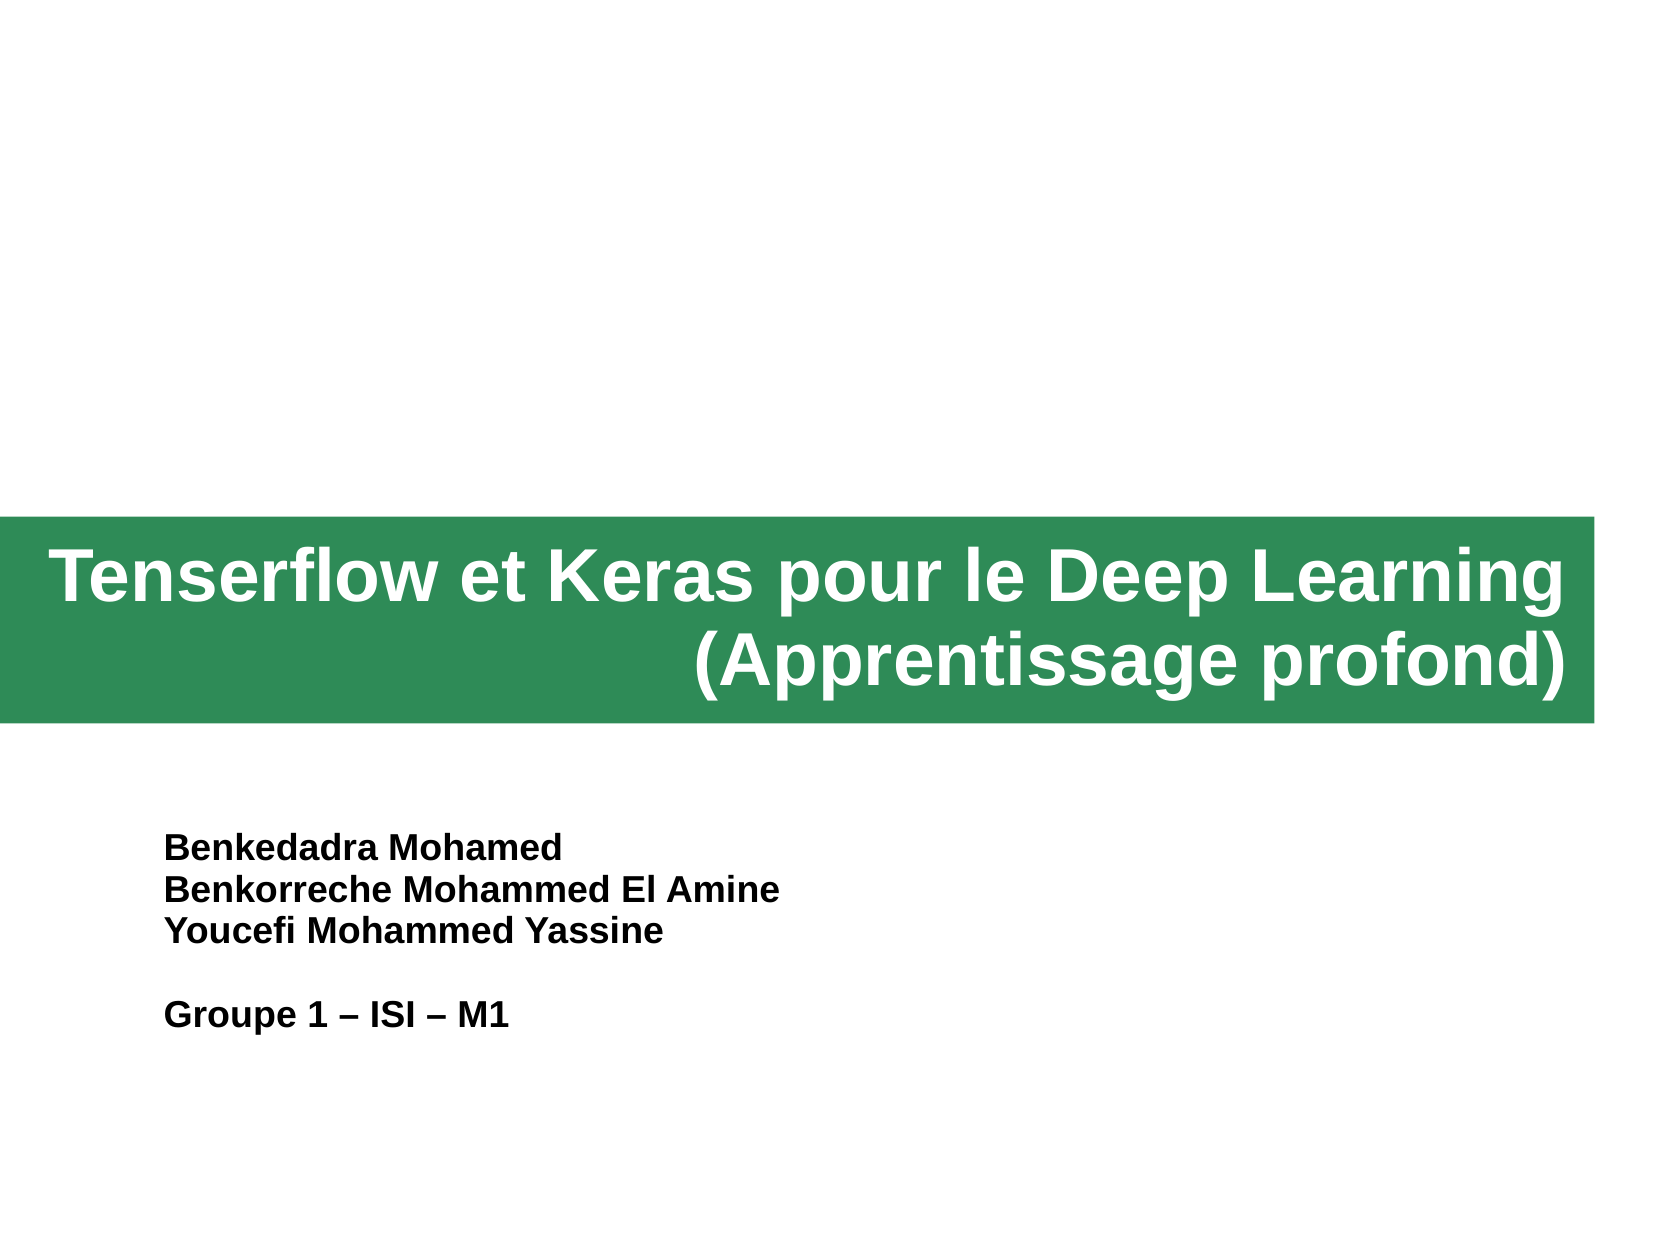

# Tenserflow et Keras pour le Deep Learning (Apprentissage profond)
	Benkedadra Mohamed
	Benkorreche Mohammed El Amine
	Youcefi Mohammed Yassine
	Groupe 1 – ISI – M1